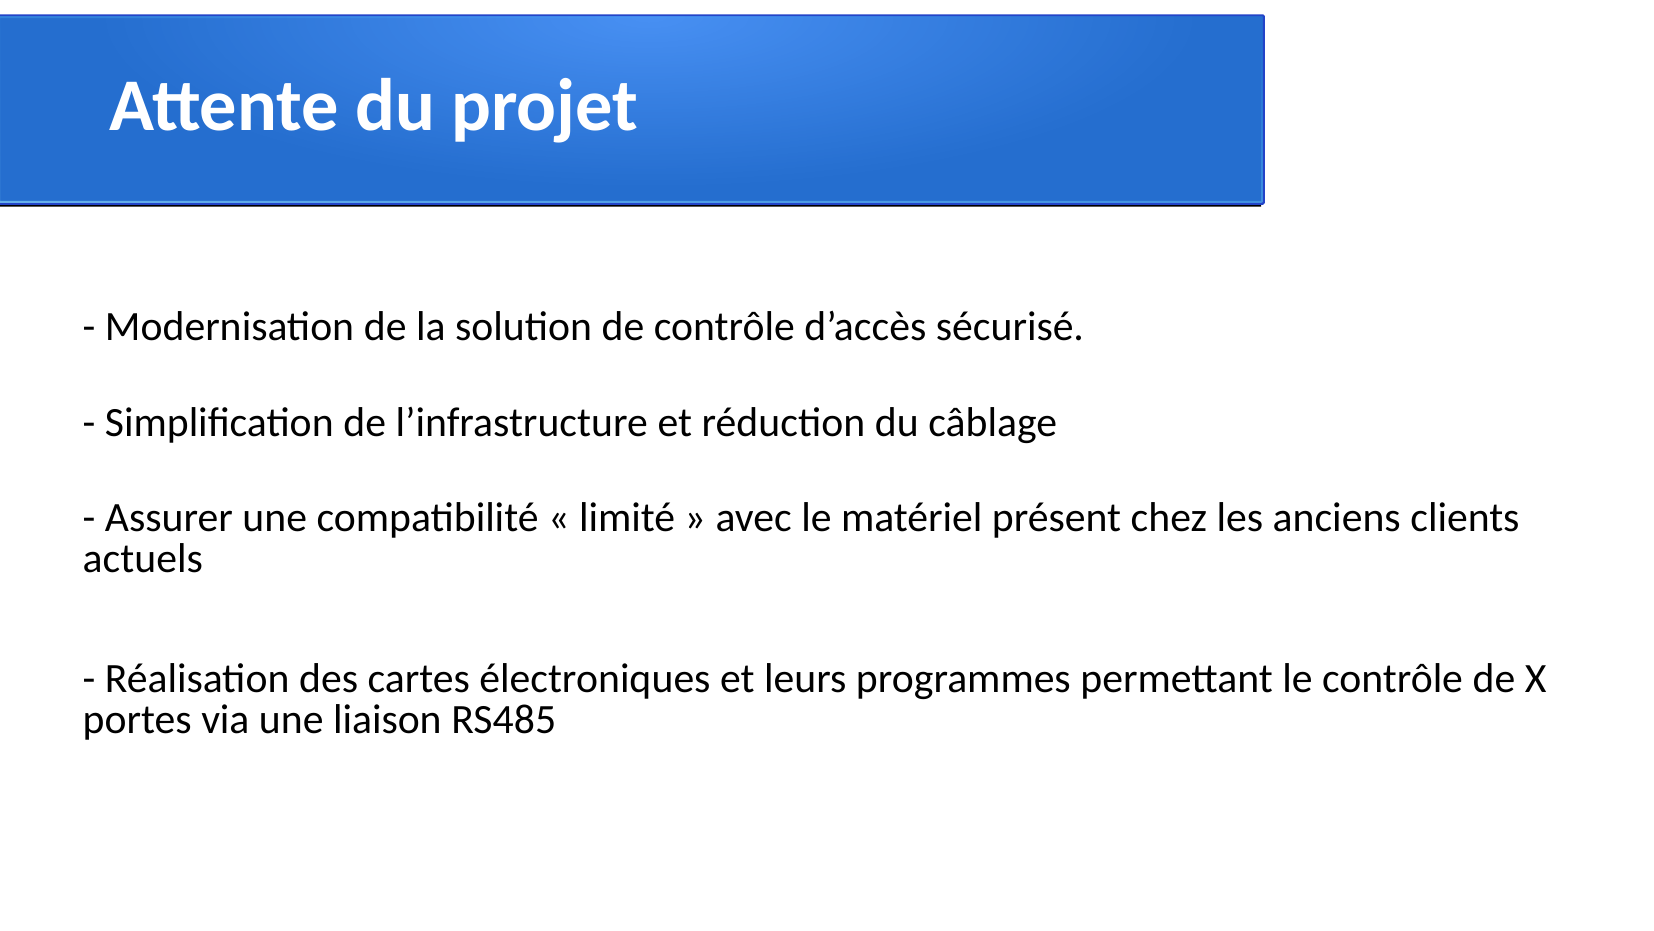

# Attente du projet
- Modernisation de la solution de contrôle d’accès sécurisé.
- Simplification de l’infrastructure et réduction du câblage
- Assurer une compatibilité « limité » avec le matériel présent chez les anciens clients actuels
- Réalisation des cartes électroniques et leurs programmes permettant le contrôle de X portes via une liaison RS485